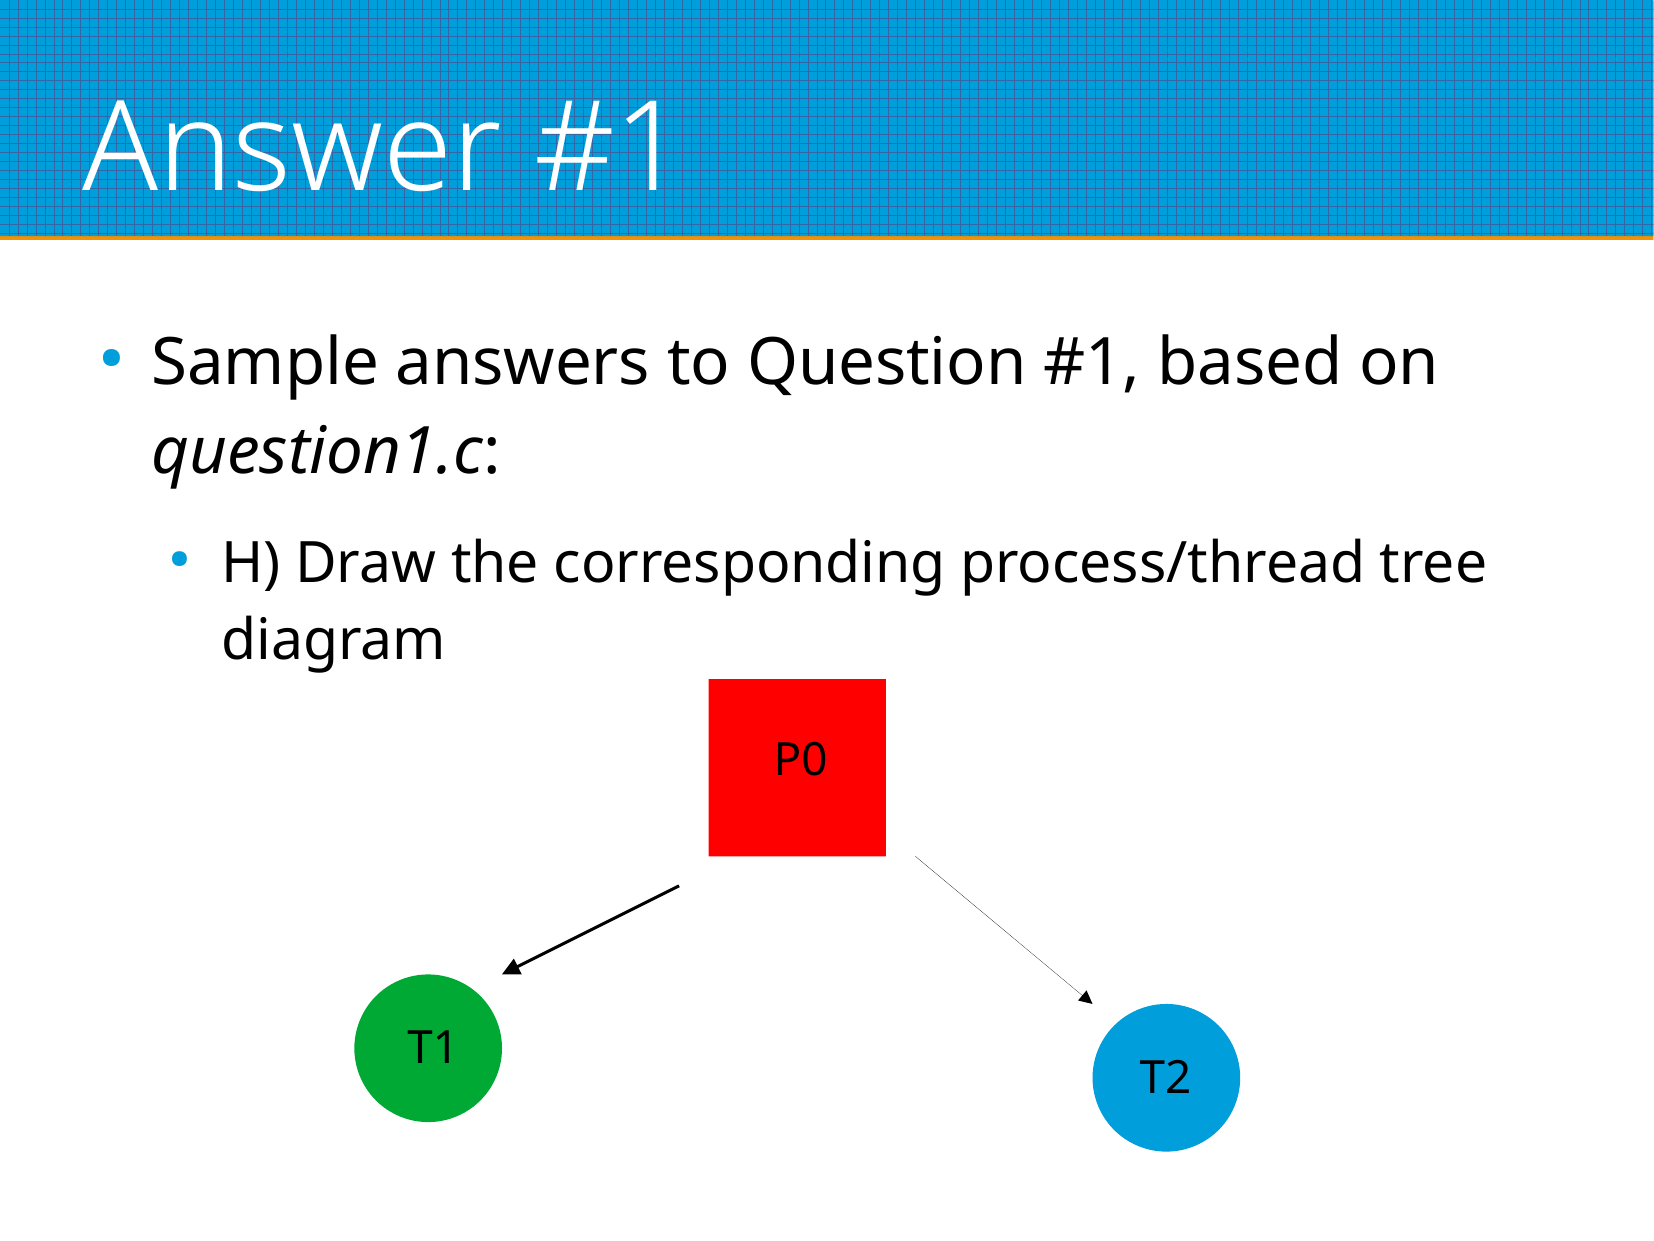

# Answer #1
Sample answers to Question #1, based on question1.c:
H) Draw the corresponding process/thread tree diagram
P0
T1
T2